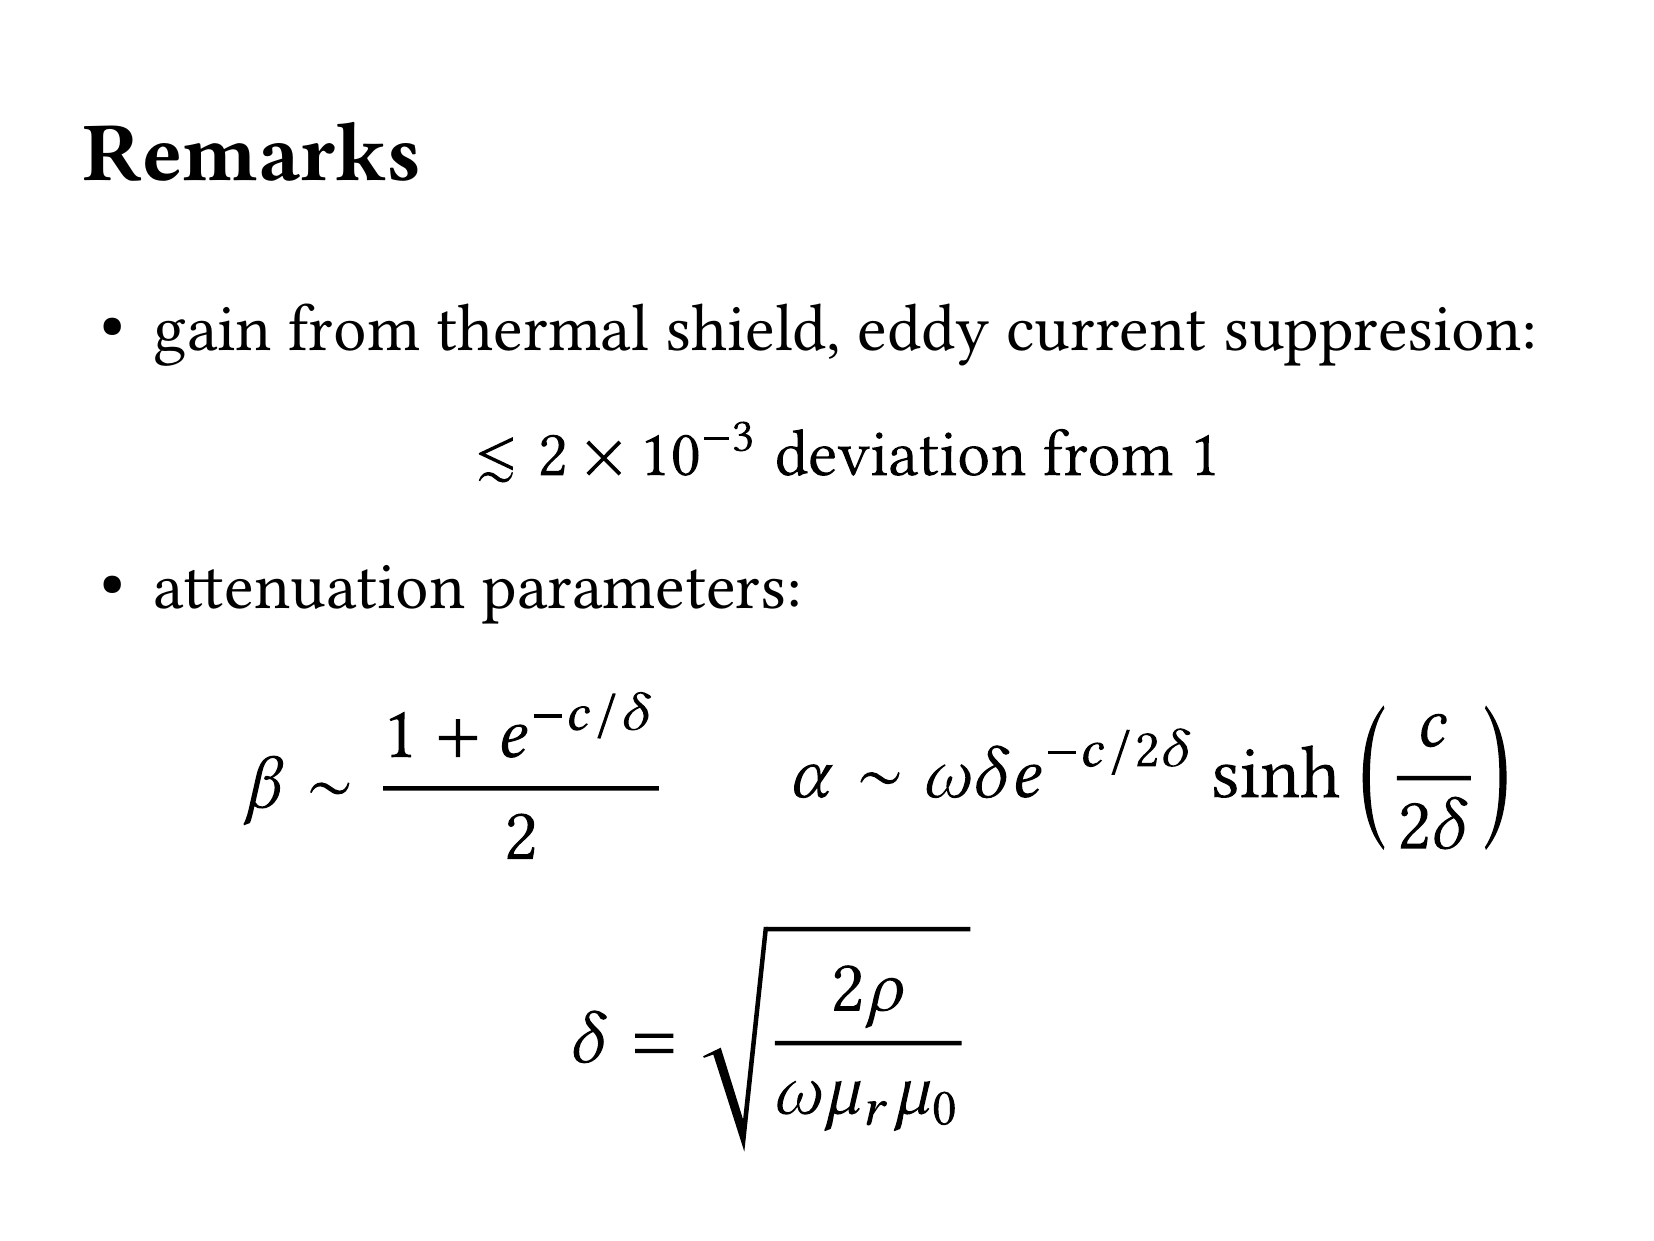

# Remarks
gain from thermal shield, eddy current suppresion:
attenuation parameters: